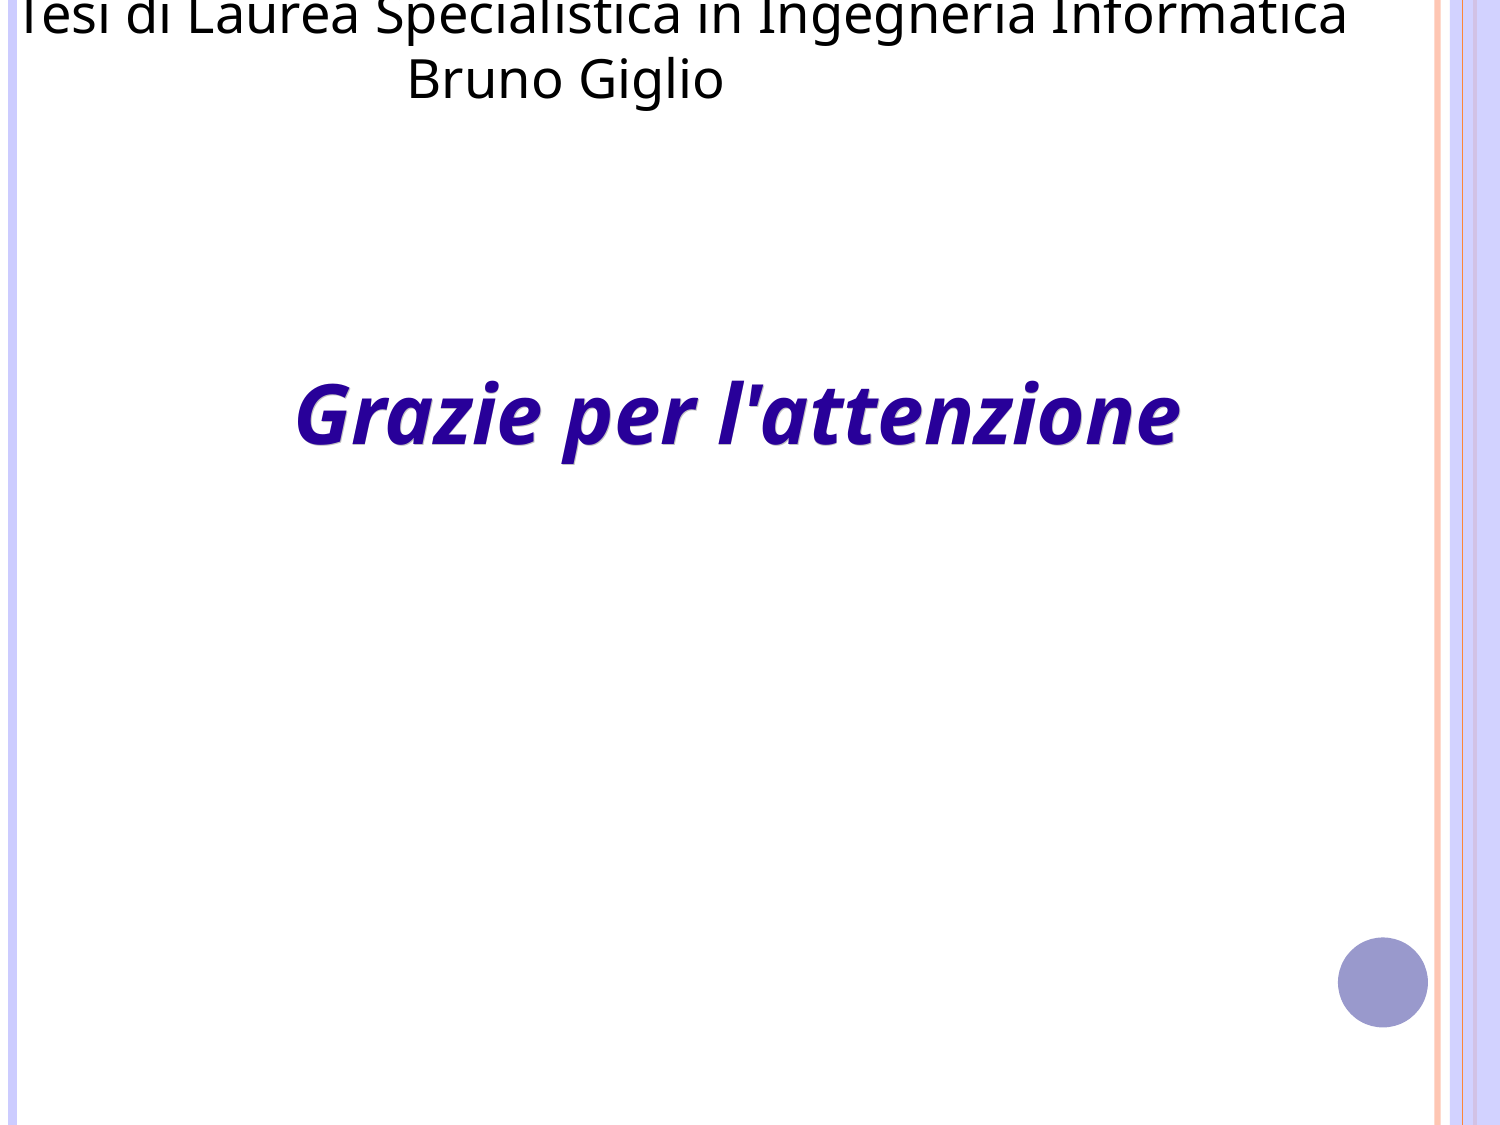

# Tesi di Laurea Specialistica in Ingegneria Informatica Bruno Giglio
Grazie per l'attenzione